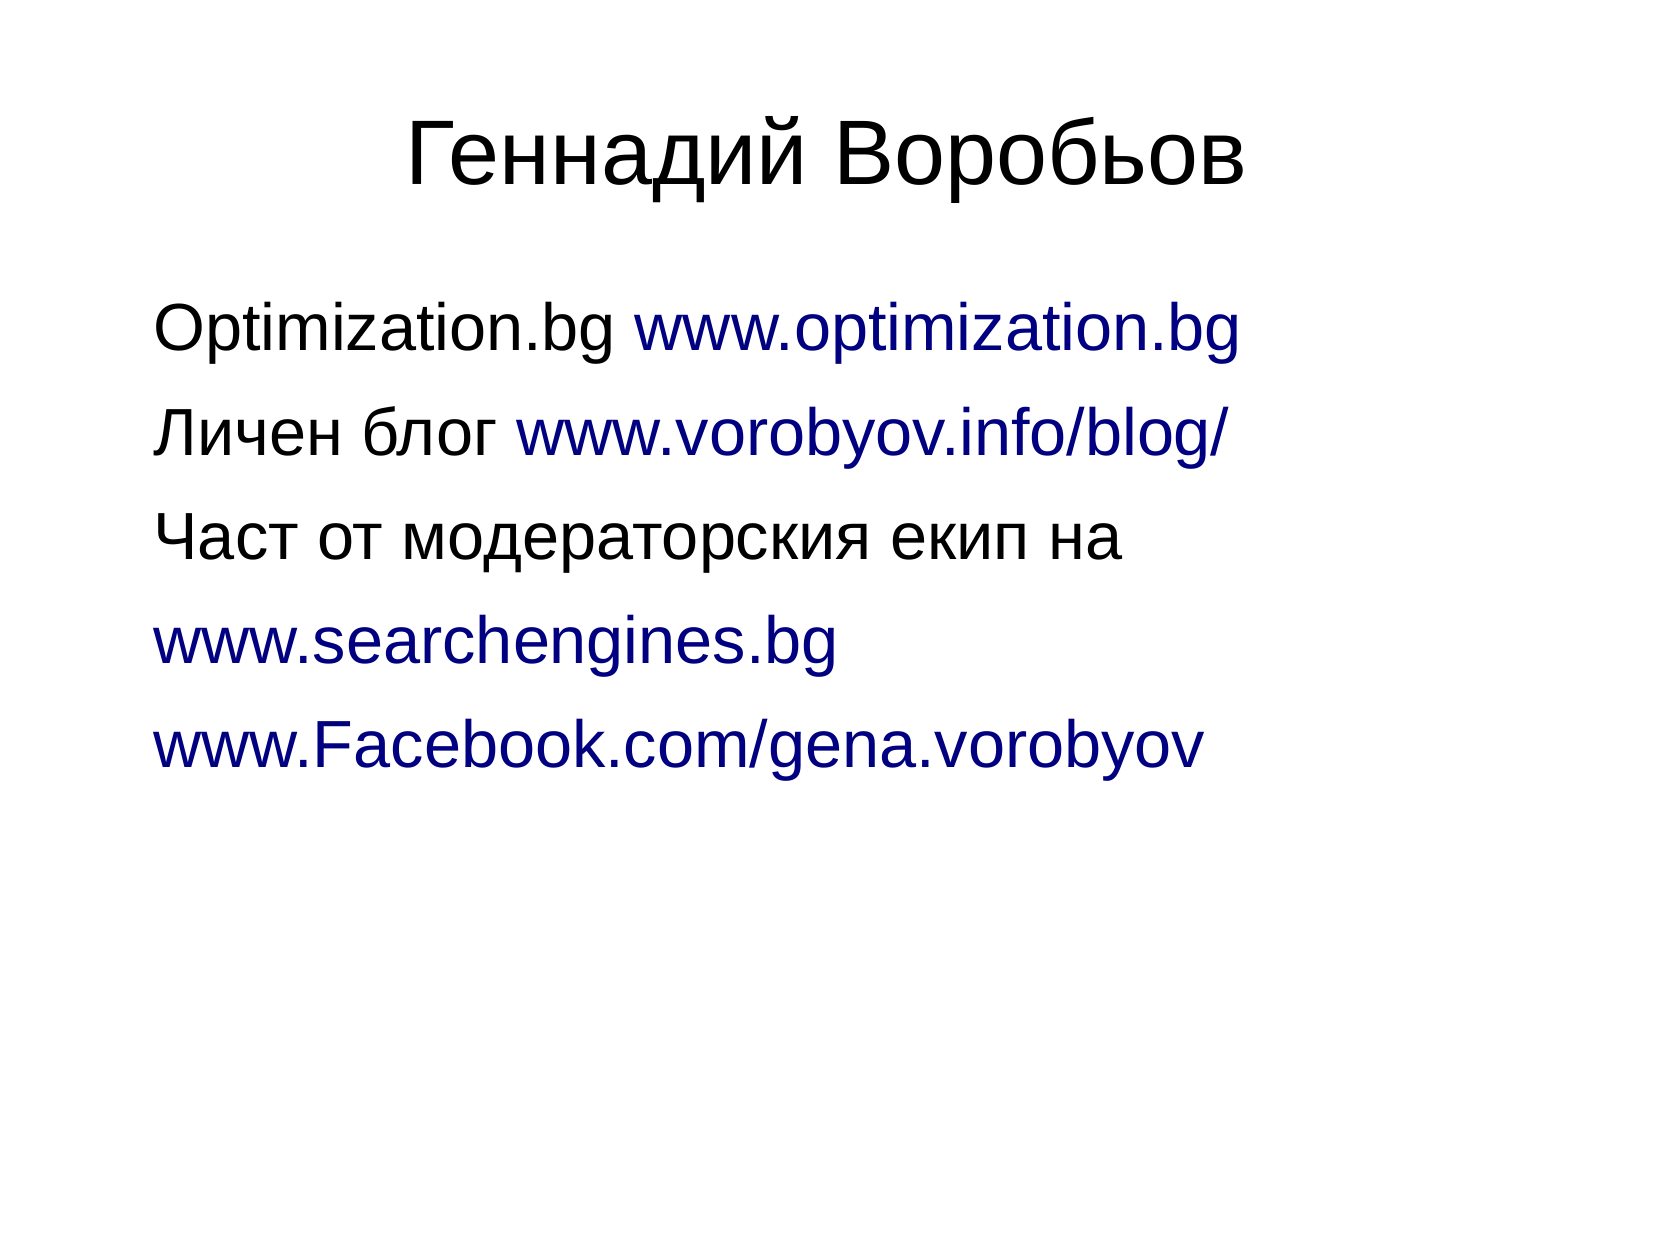

# Геннадий Воробьов
Optimization.bg www.optimization.bg
Личен блог www.vorobyov.info/blog/
Част от модераторския екип на
www.searchengines.bg
www.Facebook.com/gena.vorobyov